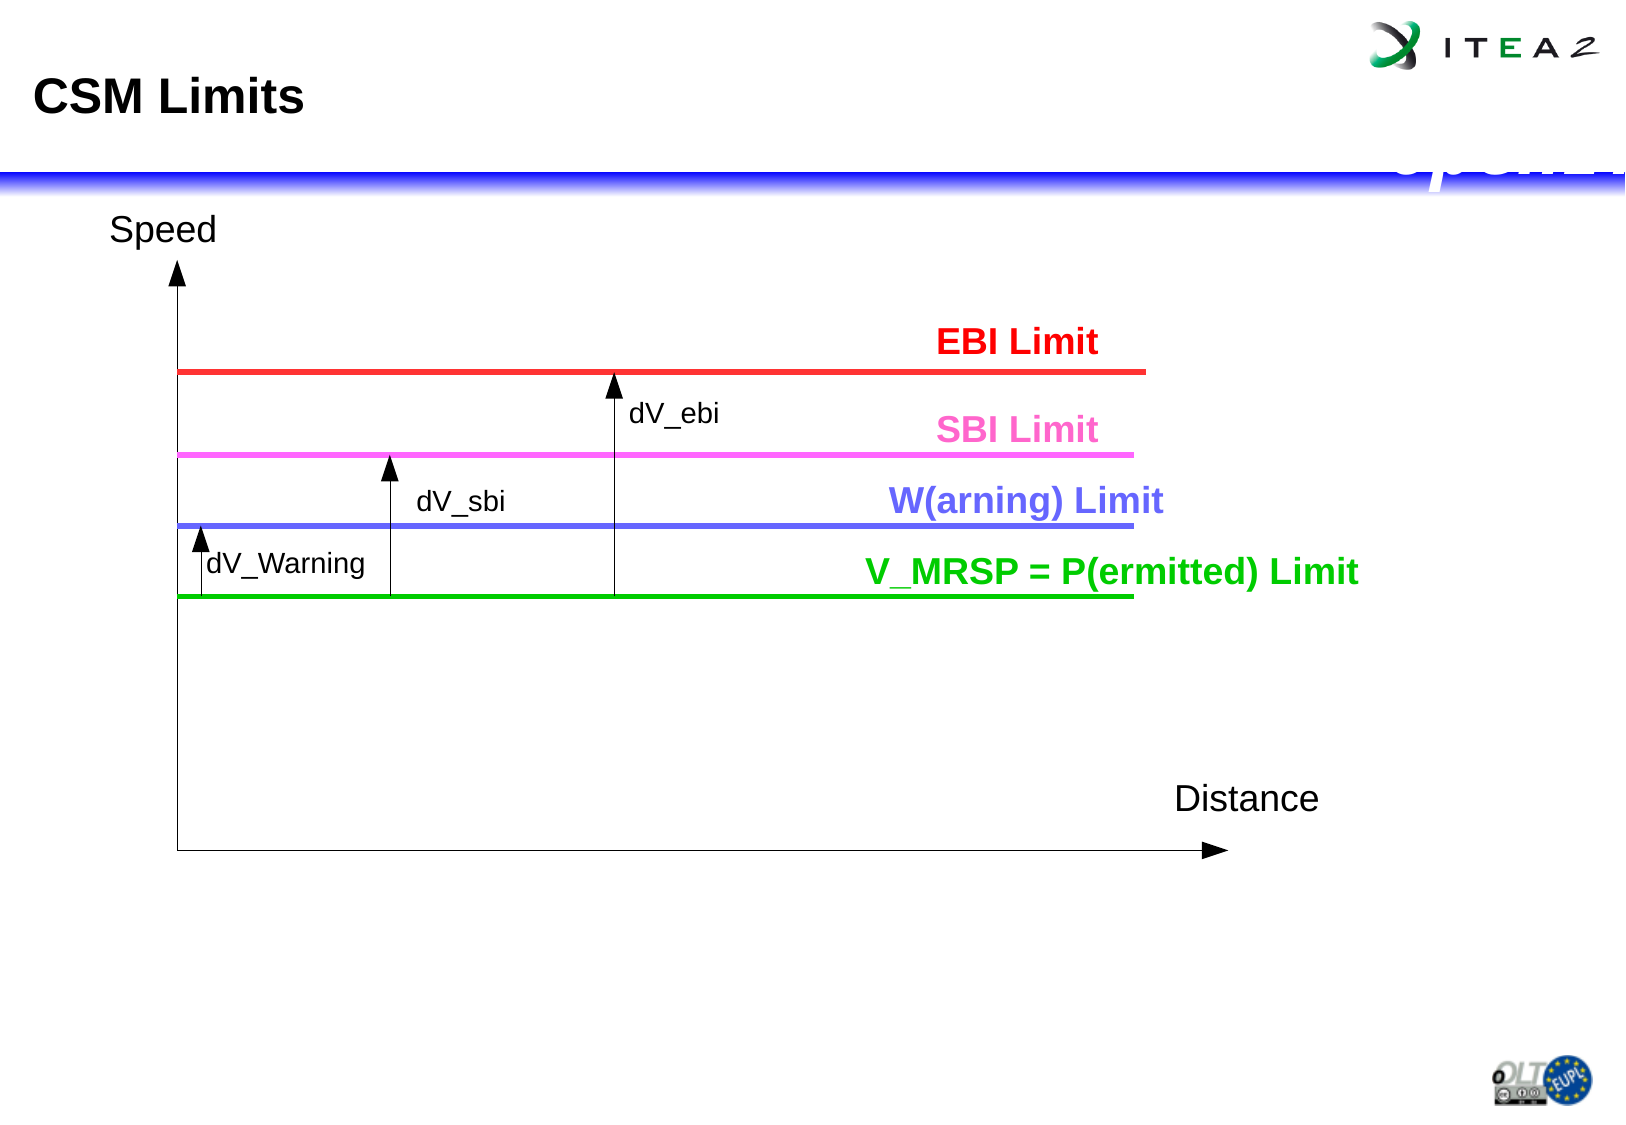

# CSM Limits
Speed
EBI Limit
dV_ebi
SBI Limit
W(arning) Limit
dV_sbi
dV_Warning
V_MRSP = P(ermitted) Limit
Distance